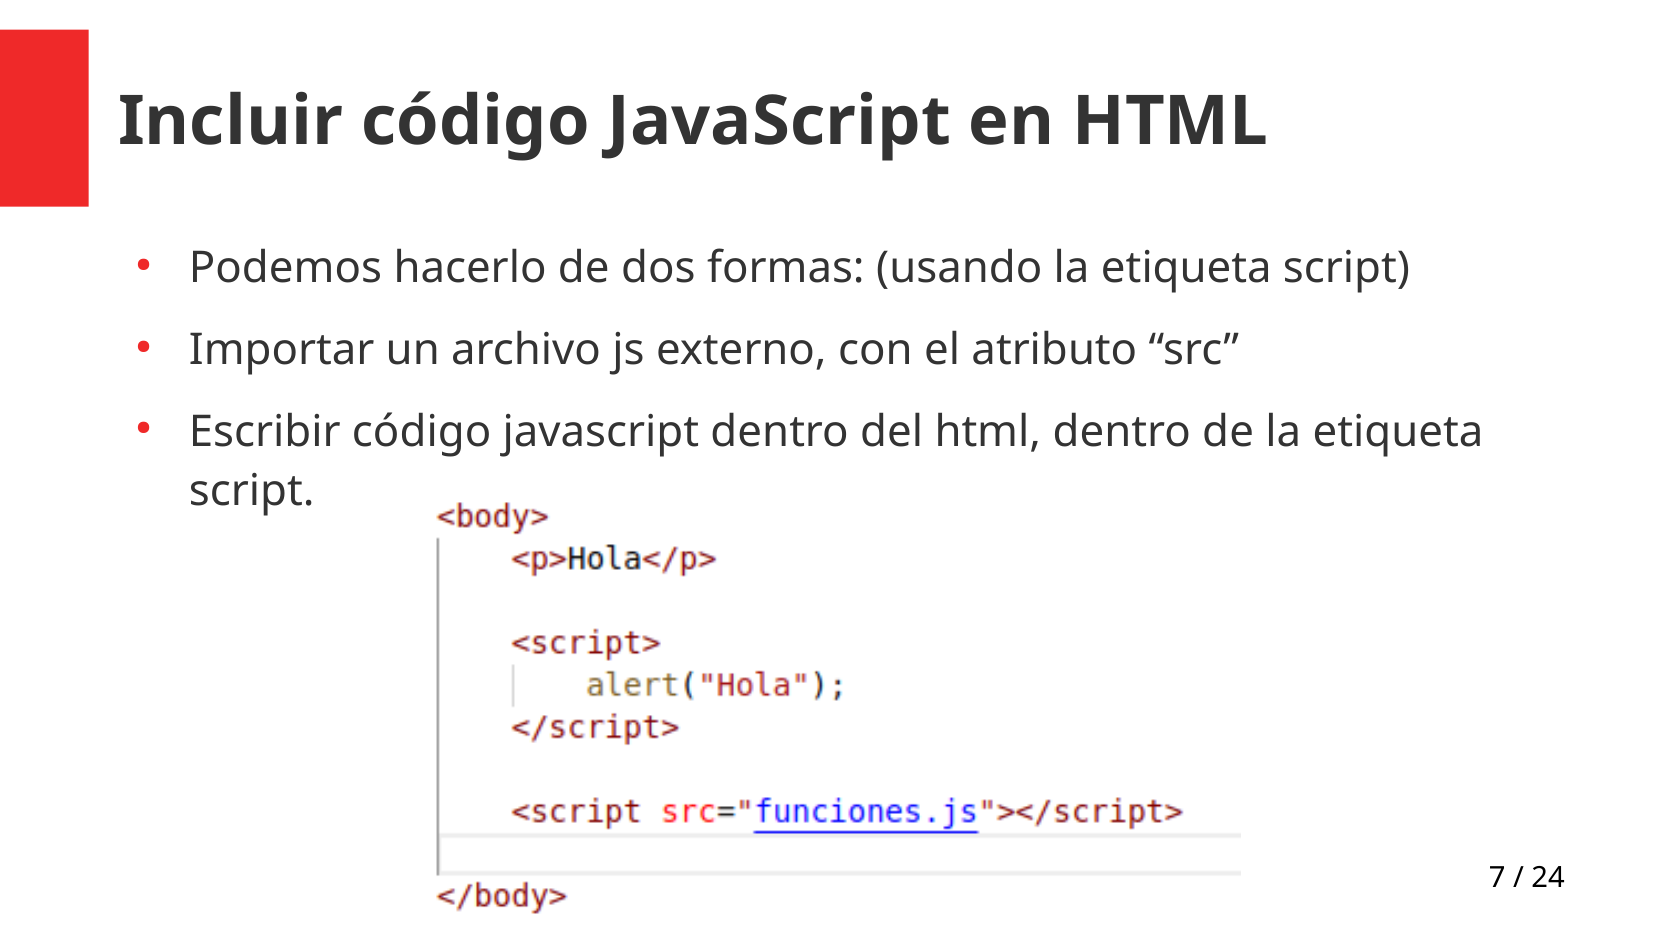

# Incluir código JavaScript en HTML
Podemos hacerlo de dos formas: (usando la etiqueta script)
Importar un archivo js externo, con el atributo “src”
Escribir código javascript dentro del html, dentro de la etiqueta script.
7